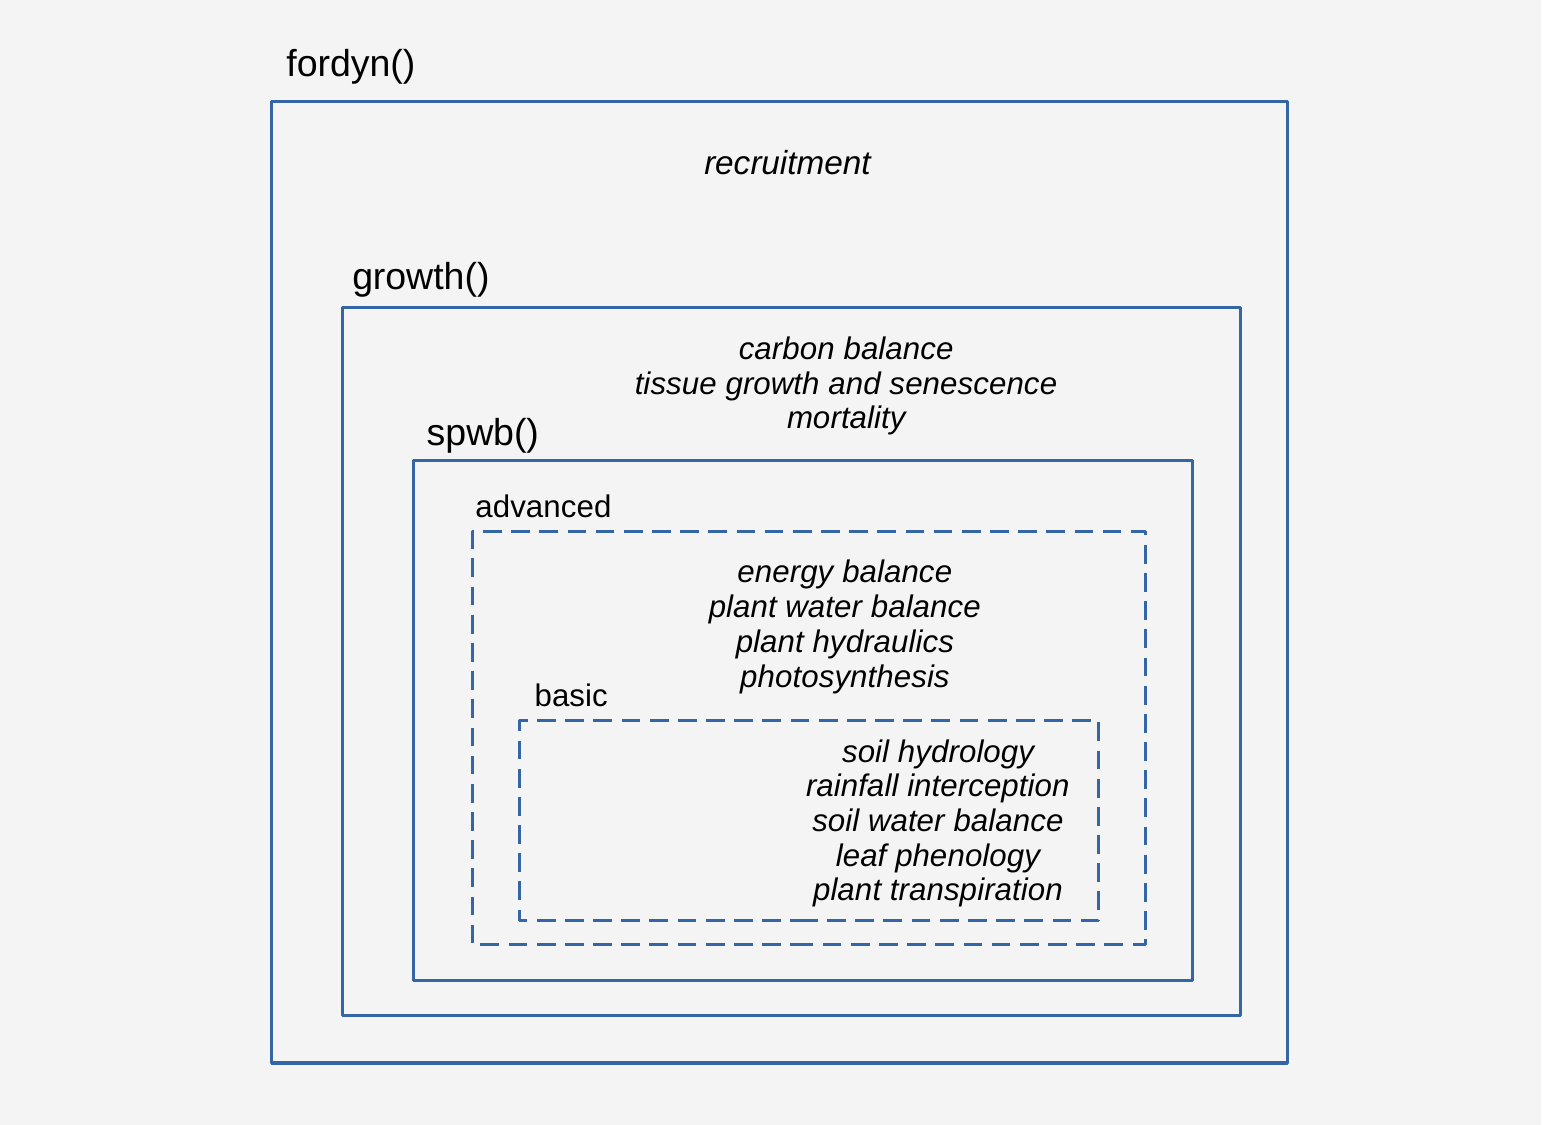

fordyn()
recruitment
growth()
carbon balance
tissue growth and senescence
mortality
spwb()
advanced
energy balance
plant water balance
plant hydraulics
photosynthesis
basic
soil hydrology
rainfall interception
soil water balance
leaf phenology
plant transpiration